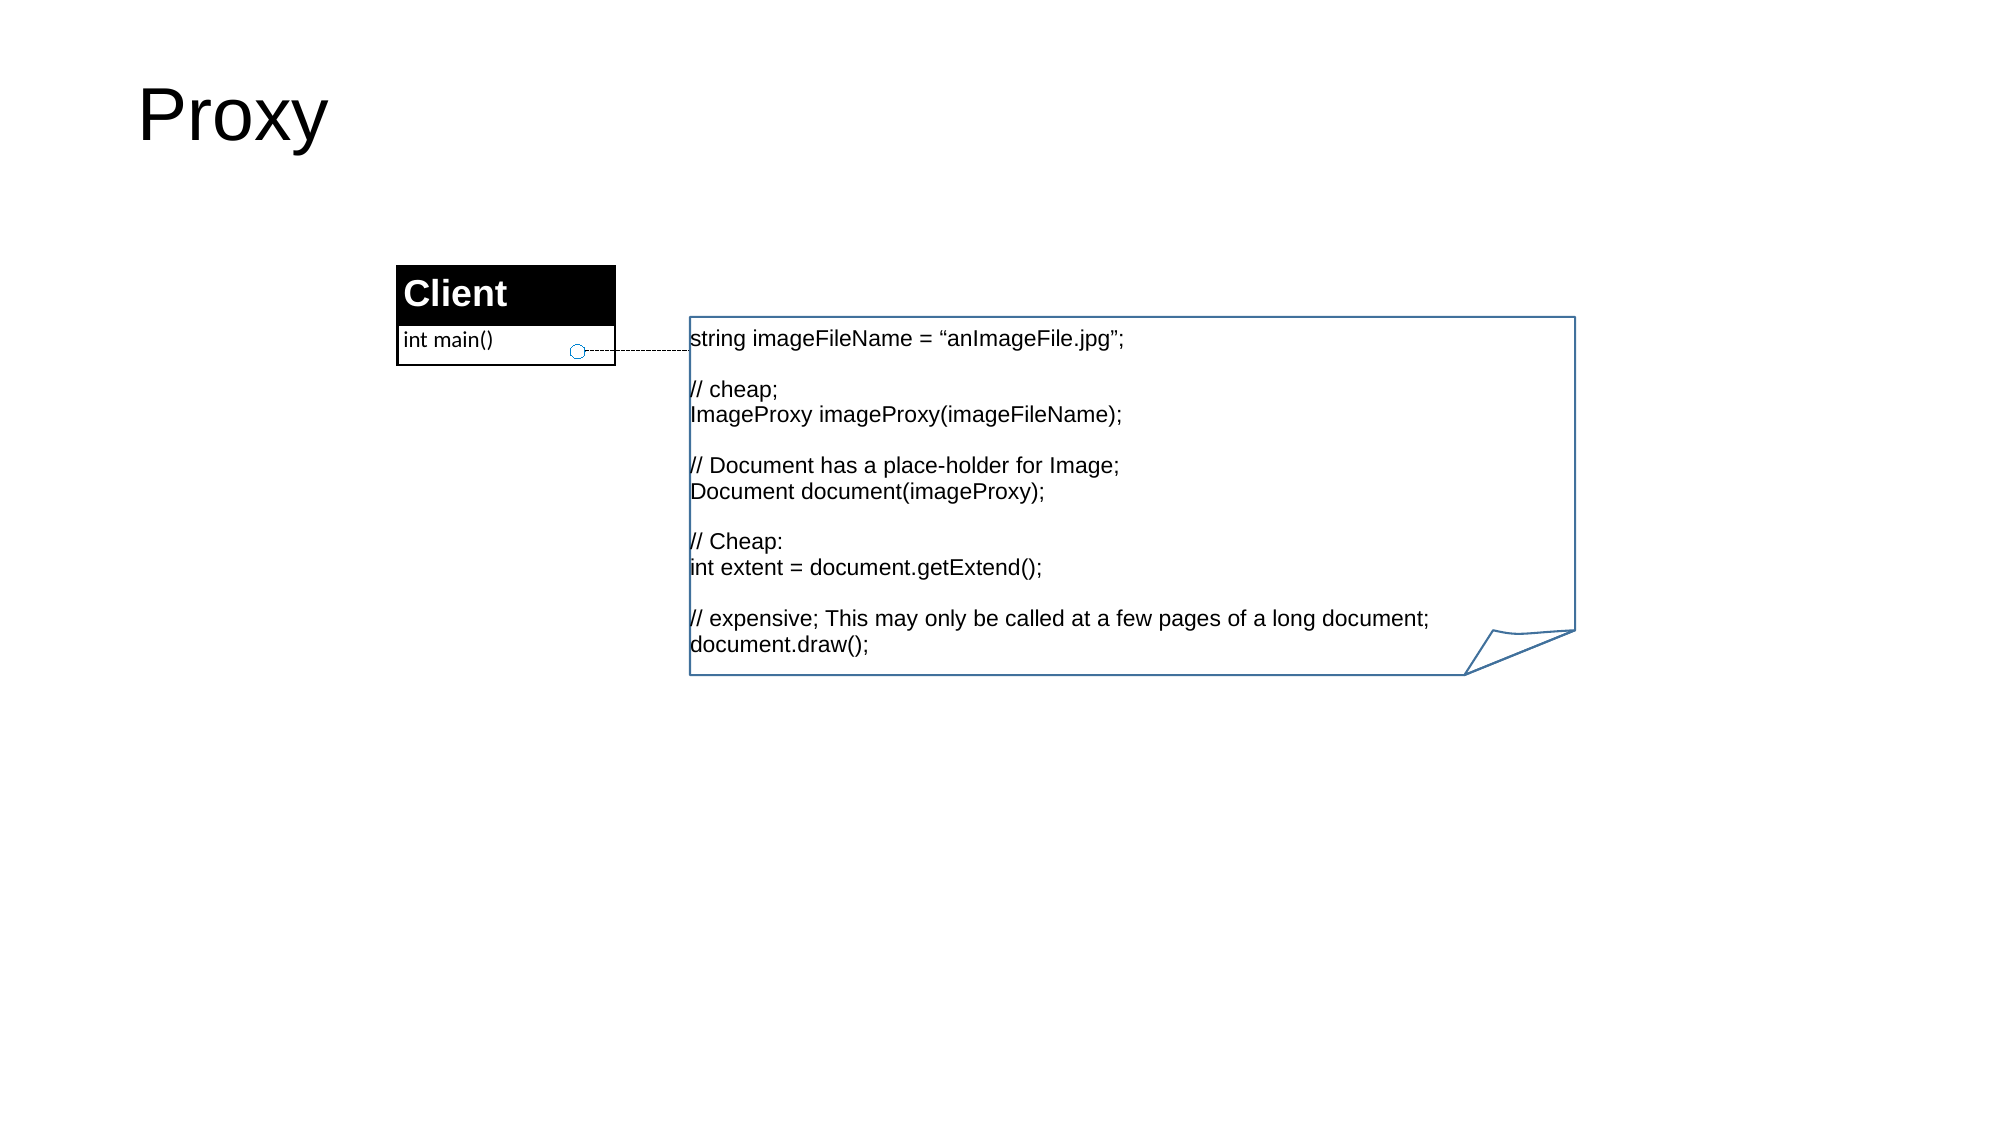

# Proxy
| Client |
| --- |
| int main() |
string imageFileName = “anImageFile.jpg”;
// cheap;
ImageProxy imageProxy(imageFileName);
// Document has a place-holder for Image;
Document document(imageProxy);
// Cheap:
int extent = document.getExtend();
// expensive; This may only be called at a few pages of a long document;
document.draw();